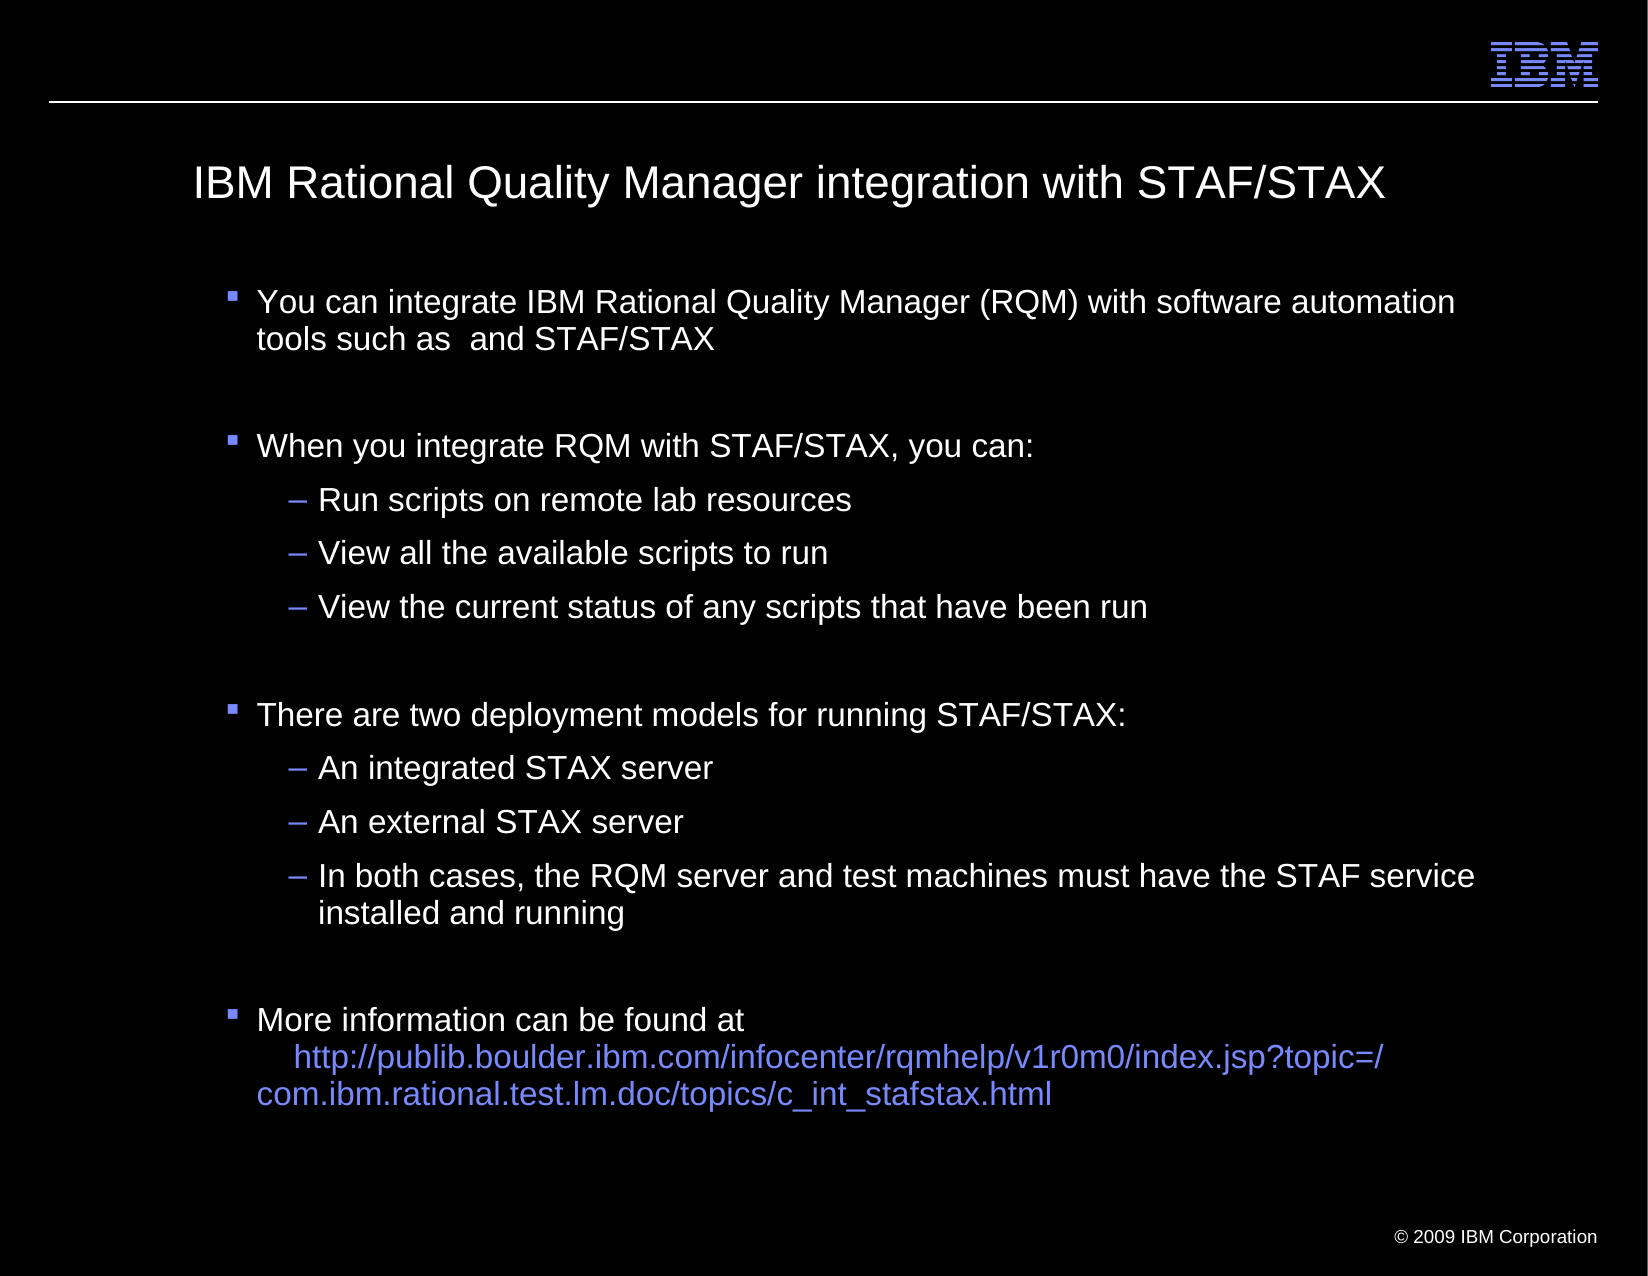

IBM Rational Quality Manager integration with STAF/STAX
# You can integrate IBM Rational Quality Manager (RQM) with software automation tools such as and STAF/STAX
When you integrate RQM with STAF/STAX, you can:
Run scripts on remote lab resources
View all the available scripts to run
View the current status of any scripts that have been run
There are two deployment models for running STAF/STAX:
An integrated STAX server
An external STAX server
In both cases, the RQM server and test machines must have the STAF service installed and running
More information can be found at
 http://publib.boulder.ibm.com/infocenter/rqmhelp/v1r0m0/index.jsp?topic=/com.ibm.rational.test.lm.doc/topics/c_int_stafstax.html